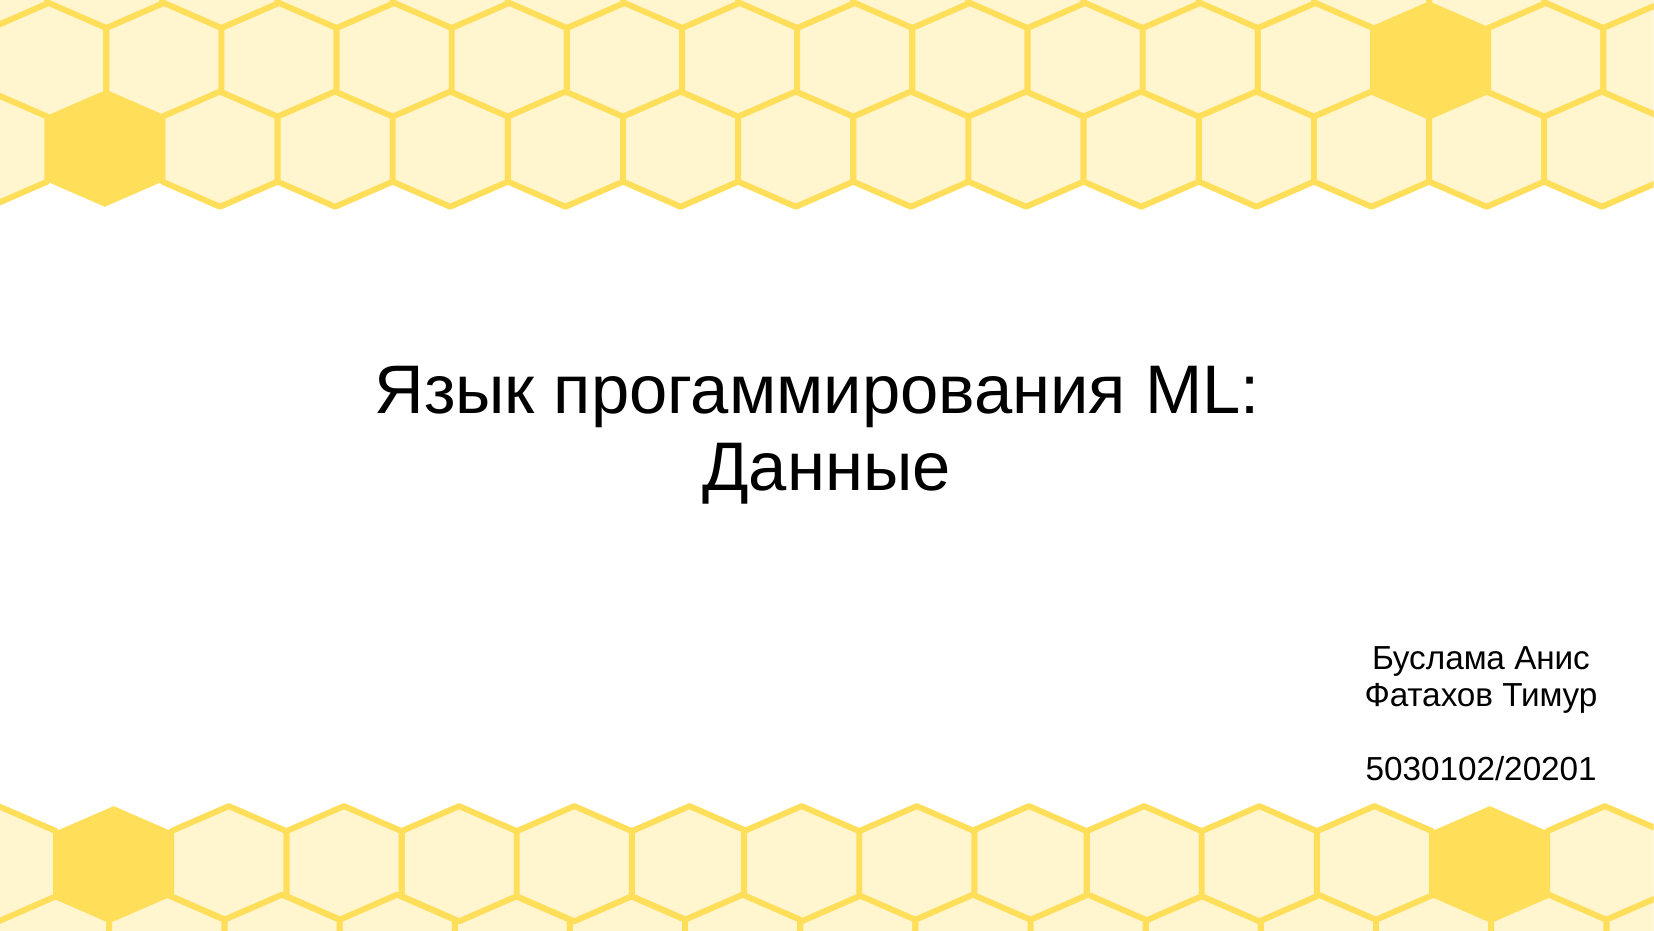

# Язык прогаммирования ML: Данные
Буслама Анис
Фатахов Тимур
5030102/20201